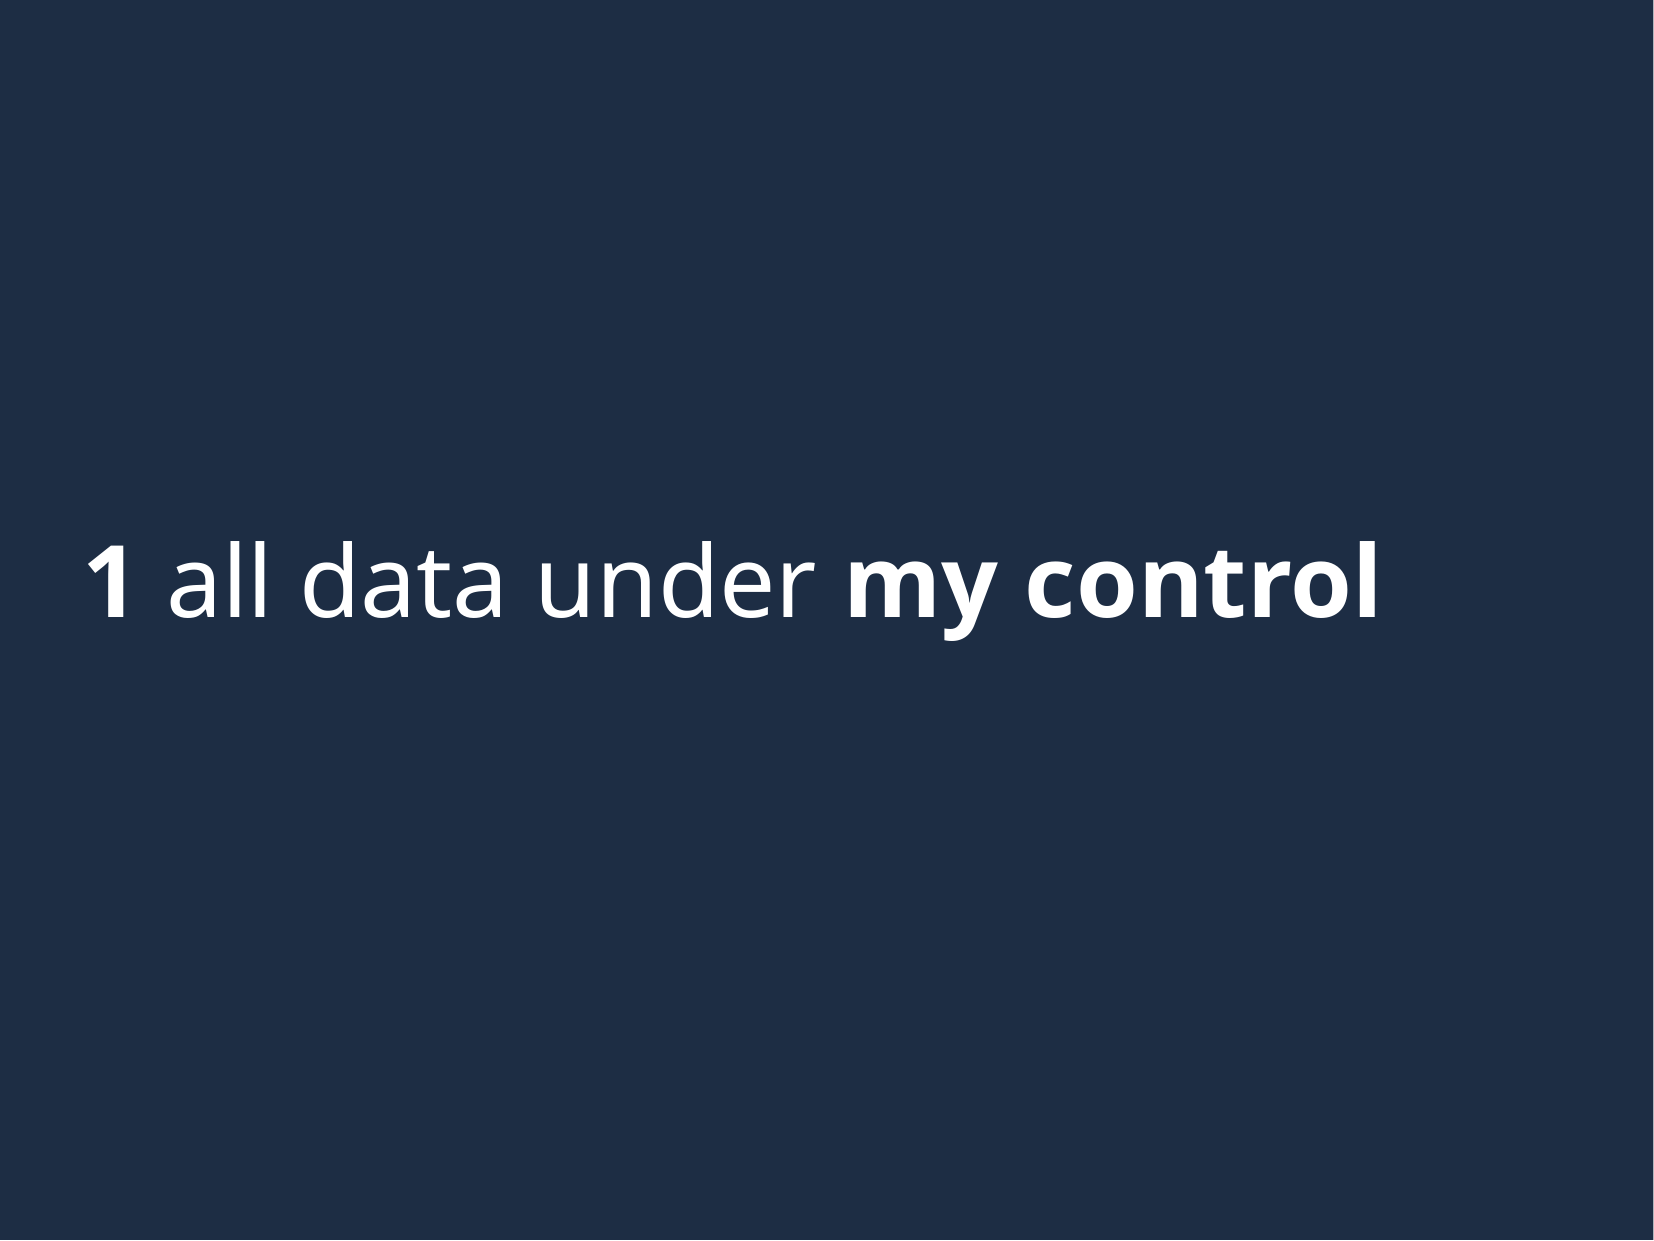

# 1 all data under my control